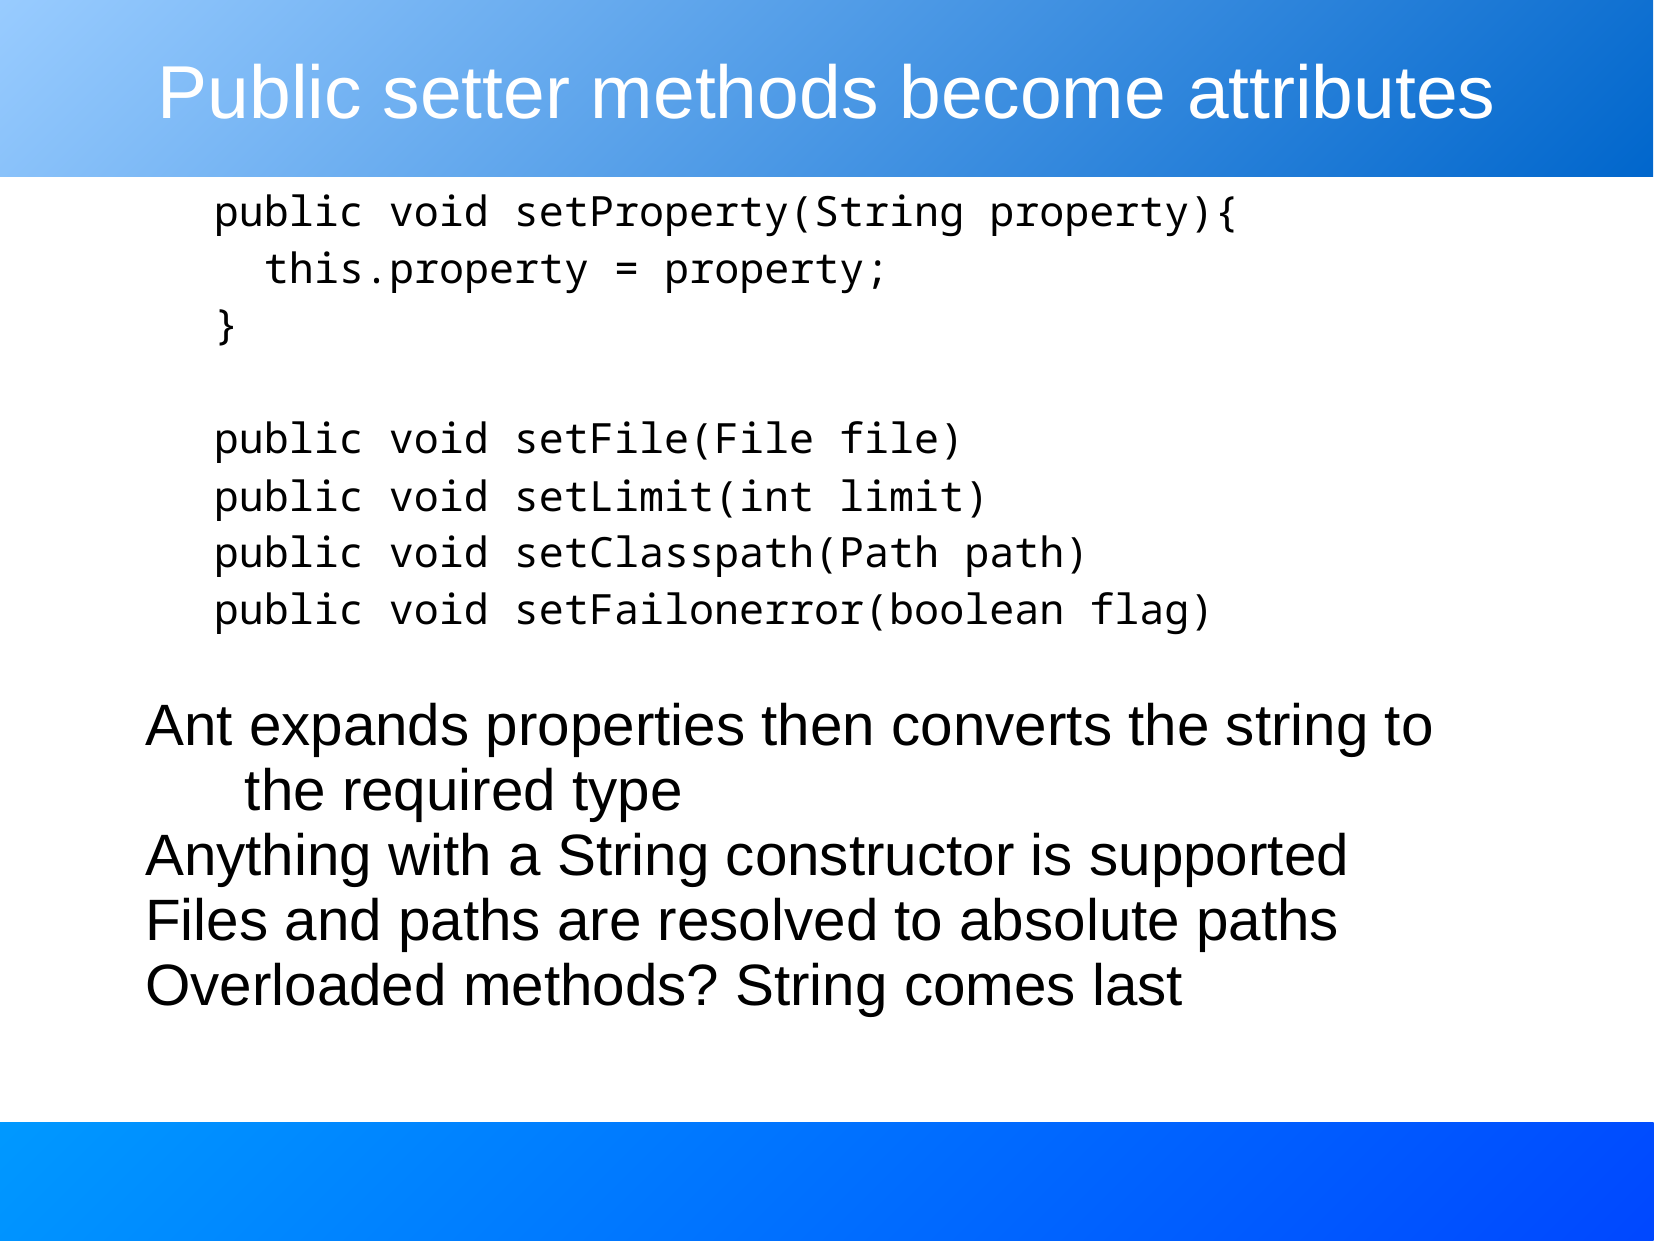

# Public setter methods become attributes
public void setProperty(String property){
 this.property = property;
}
public void setFile(File file)
public void setLimit(int limit)
public void setClasspath(Path path)
public void setFailonerror(boolean flag)
Ant expands properties then converts the string to the required type
Anything with a String constructor is supported
Files and paths are resolved to absolute paths
Overloaded methods? String comes last